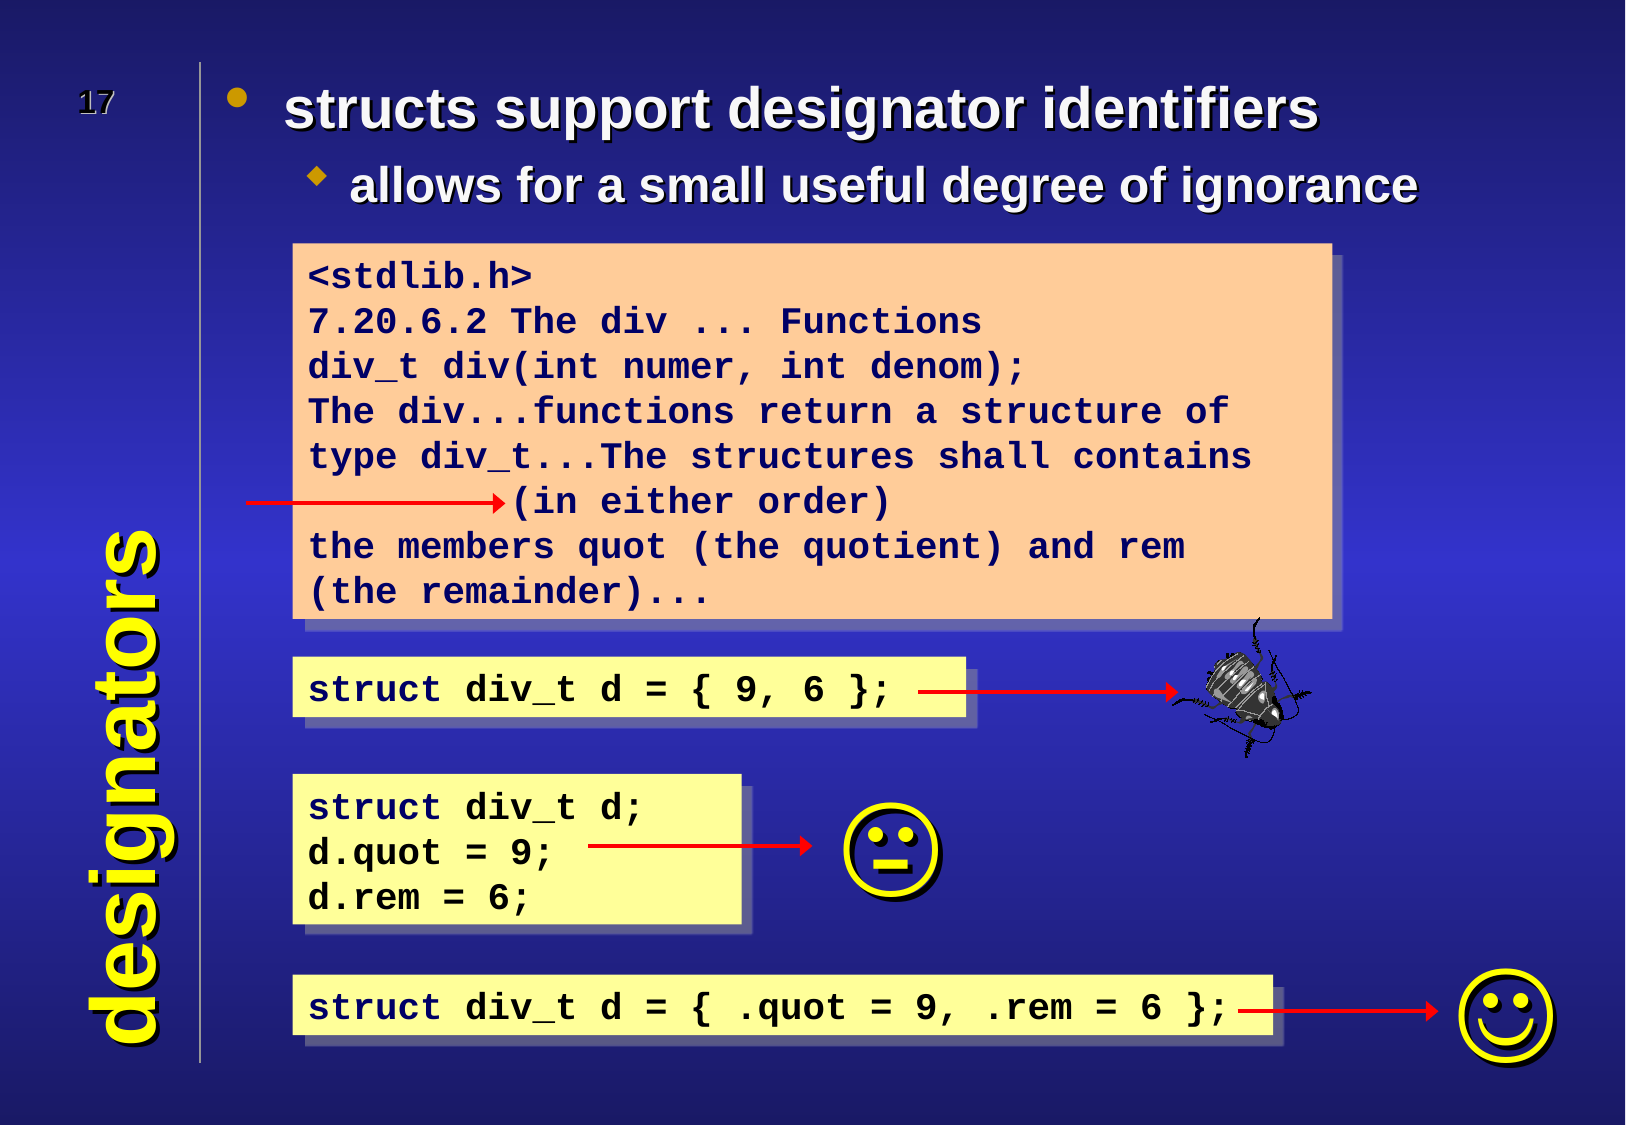

17
structs support designator identifiers
allows for a small useful degree of ignorance
<stdlib.h>
7.20.6.2 The div ... Functions
div_t div(int numer, int denom);
The div...functions return a structure of
type div_t...The structures shall contains
 (in either order)
the members quot (the quotient) and rem
(the remainder)...
# designators
struct div_t d = { 9, 6 };

struct div_t d;
d.quot = 9;
d.rem = 6;

struct div_t d = { .quot = 9, .rem = 6 };